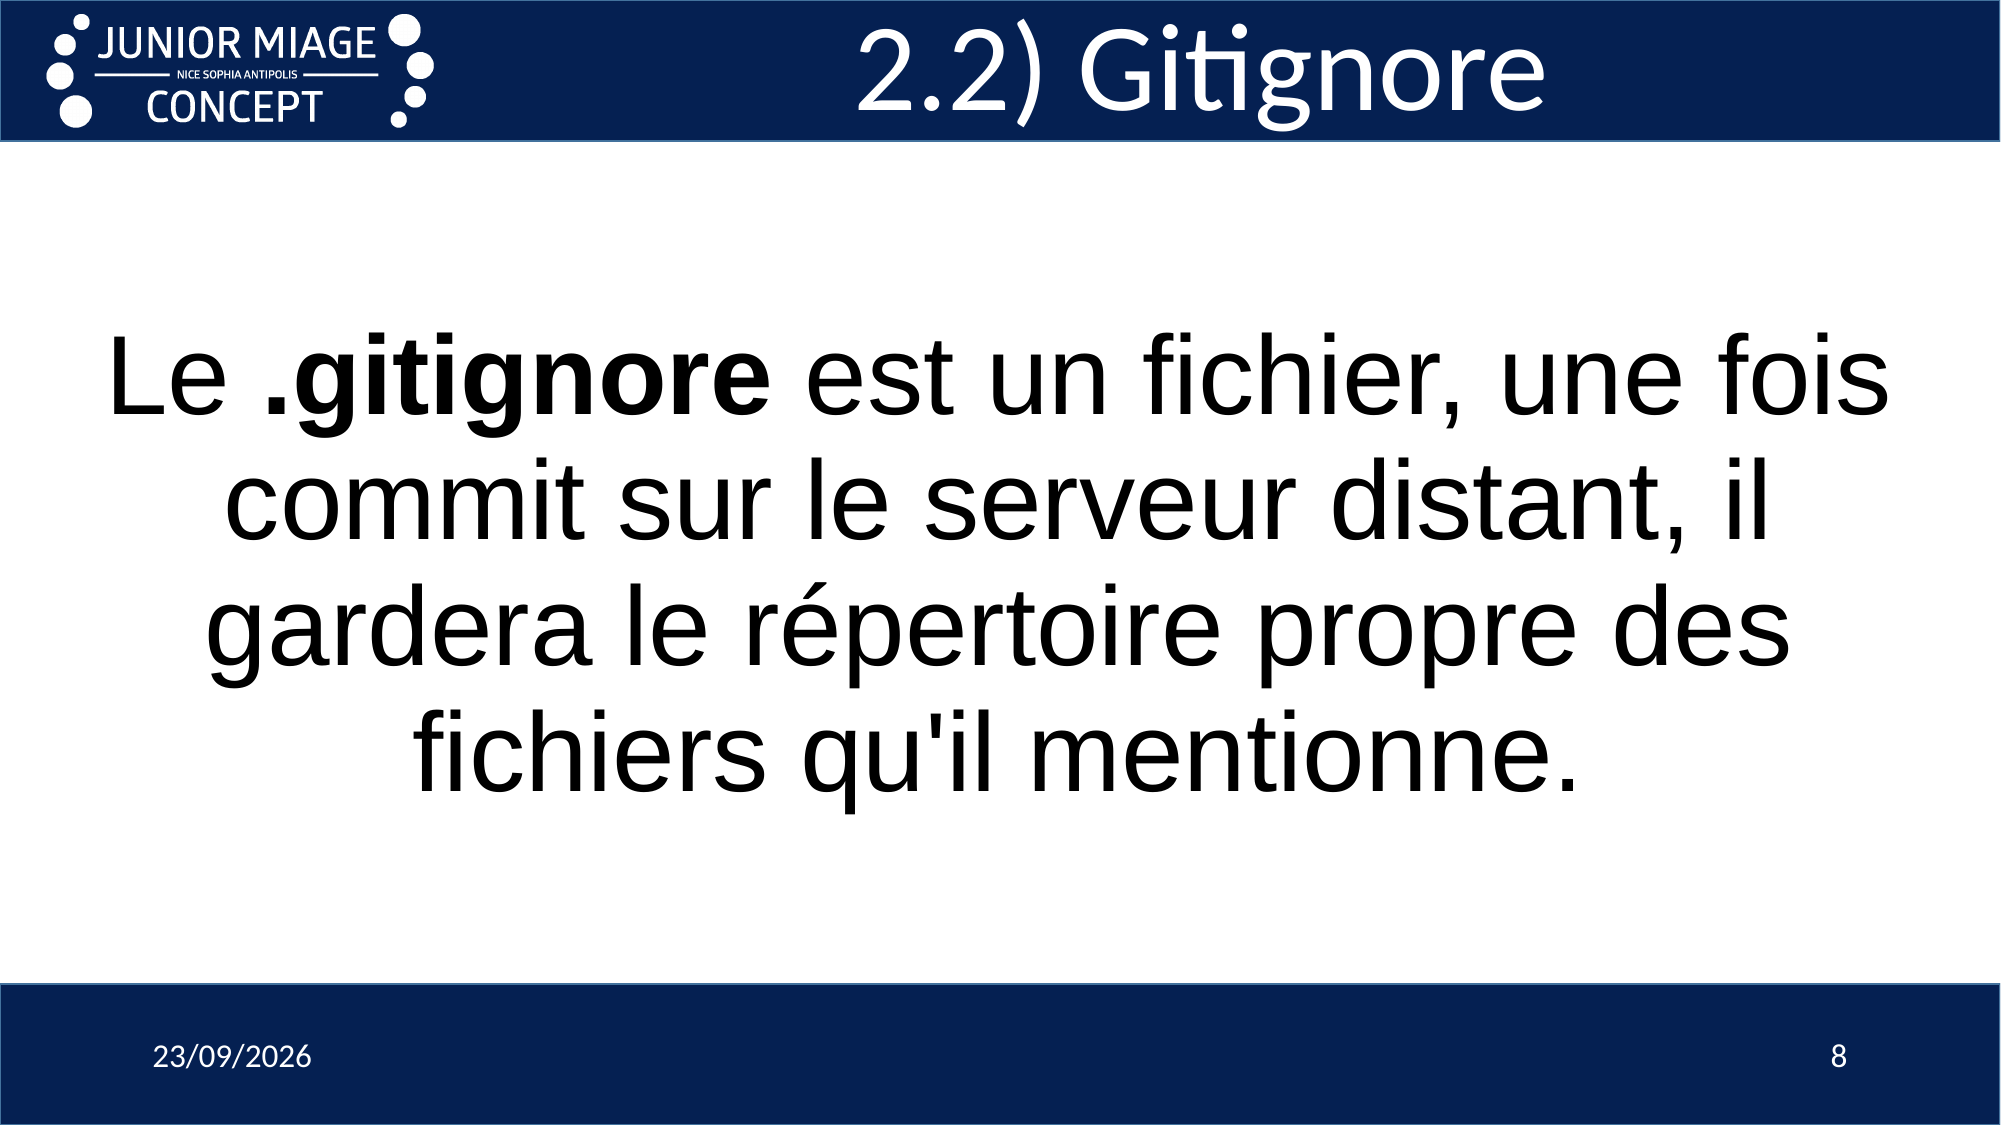

2.2) Gitignore
Le .gitignore est un fichier, une fois commit sur le serveur distant, il gardera le répertoire propre des fichiers qu'il mentionne.
#